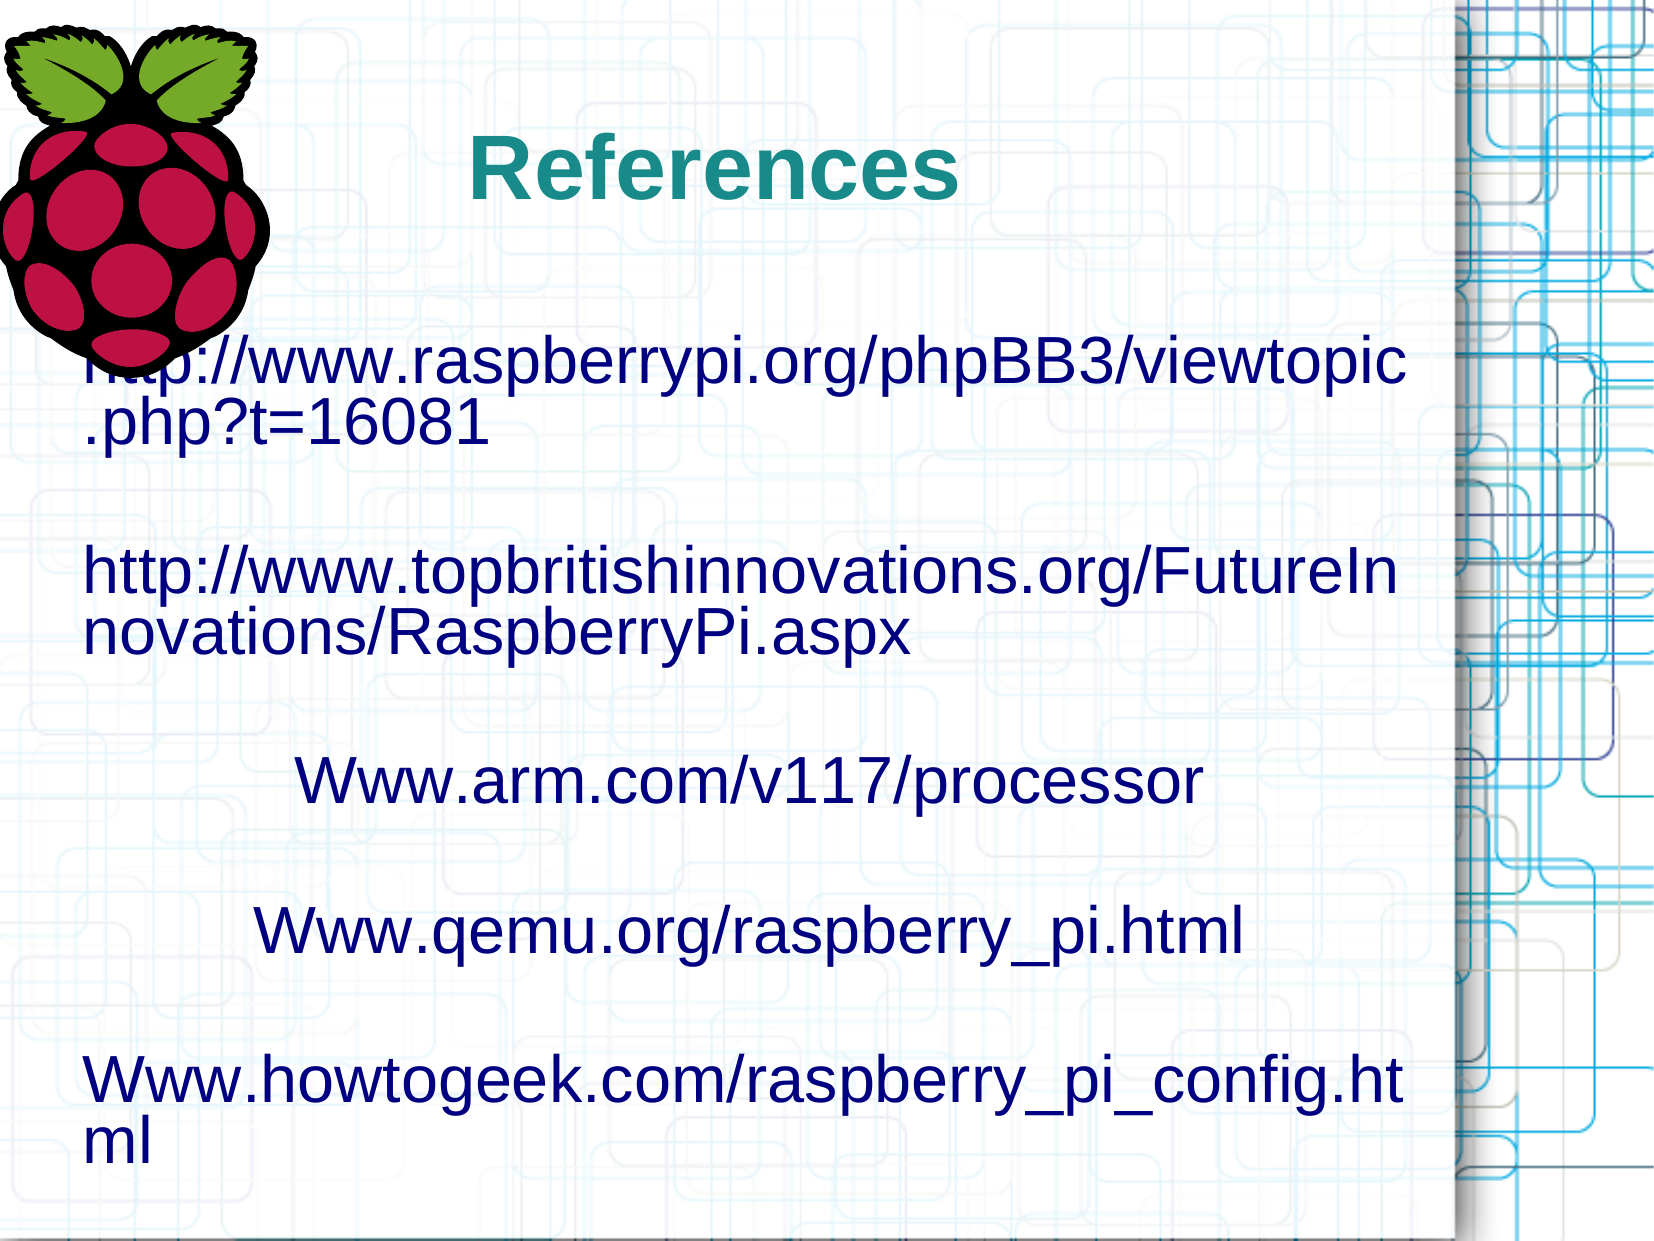

# References
http://www.raspberrypi.org/phpBB3/viewtopic.php?t=16081
http://www.topbritishinnovations.org/FutureInnovations/RaspberryPi.aspx
Www.arm.com/v117/processor
Www.qemu.org/raspberry_pi.html
Www.howtogeek.com/raspberry_pi_config.html
ARM Processor architecture paper - James alan[1999]